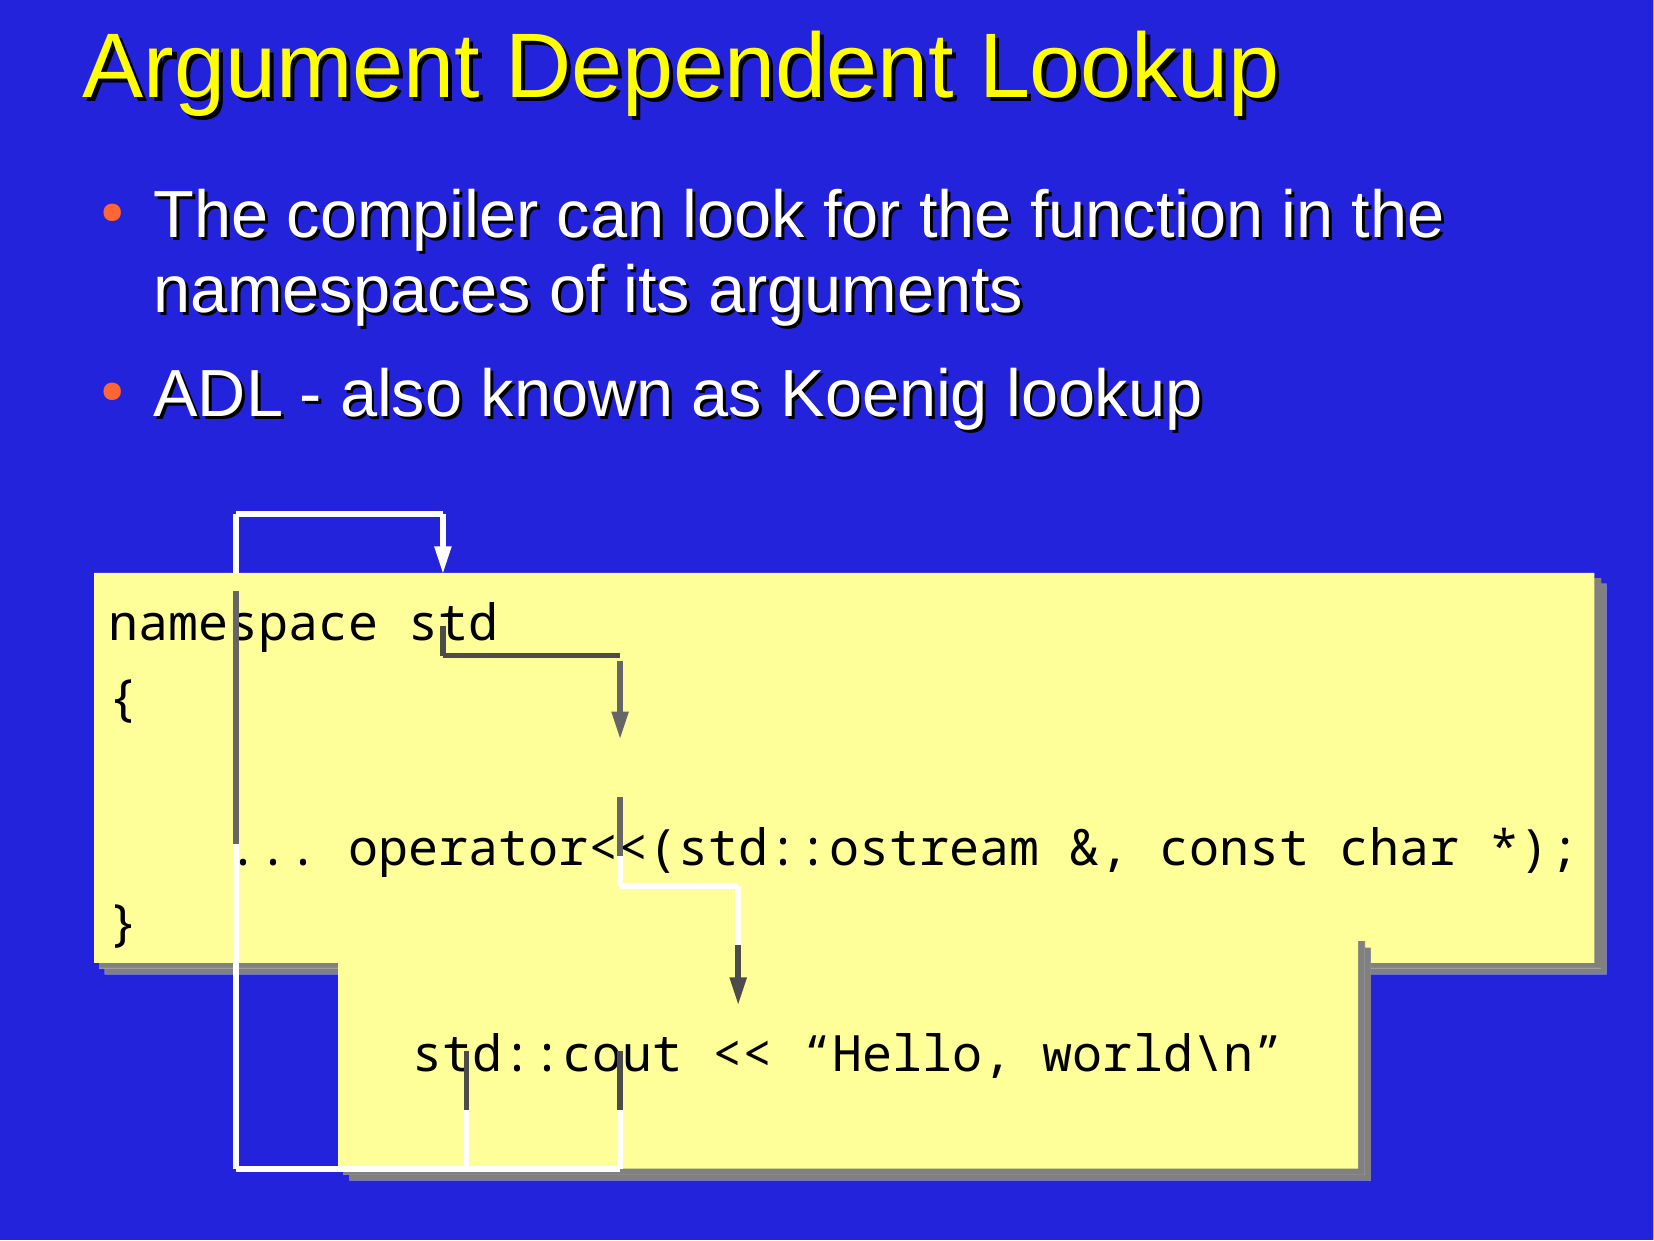

# Argument Dependent Lookup
The compiler can look for the function in the namespaces of its arguments
ADL - also known as Koenig lookup
namespace std
{
 ... operator<<(std::ostream &, const char *);
}
 std::cout << “Hello, world\n”